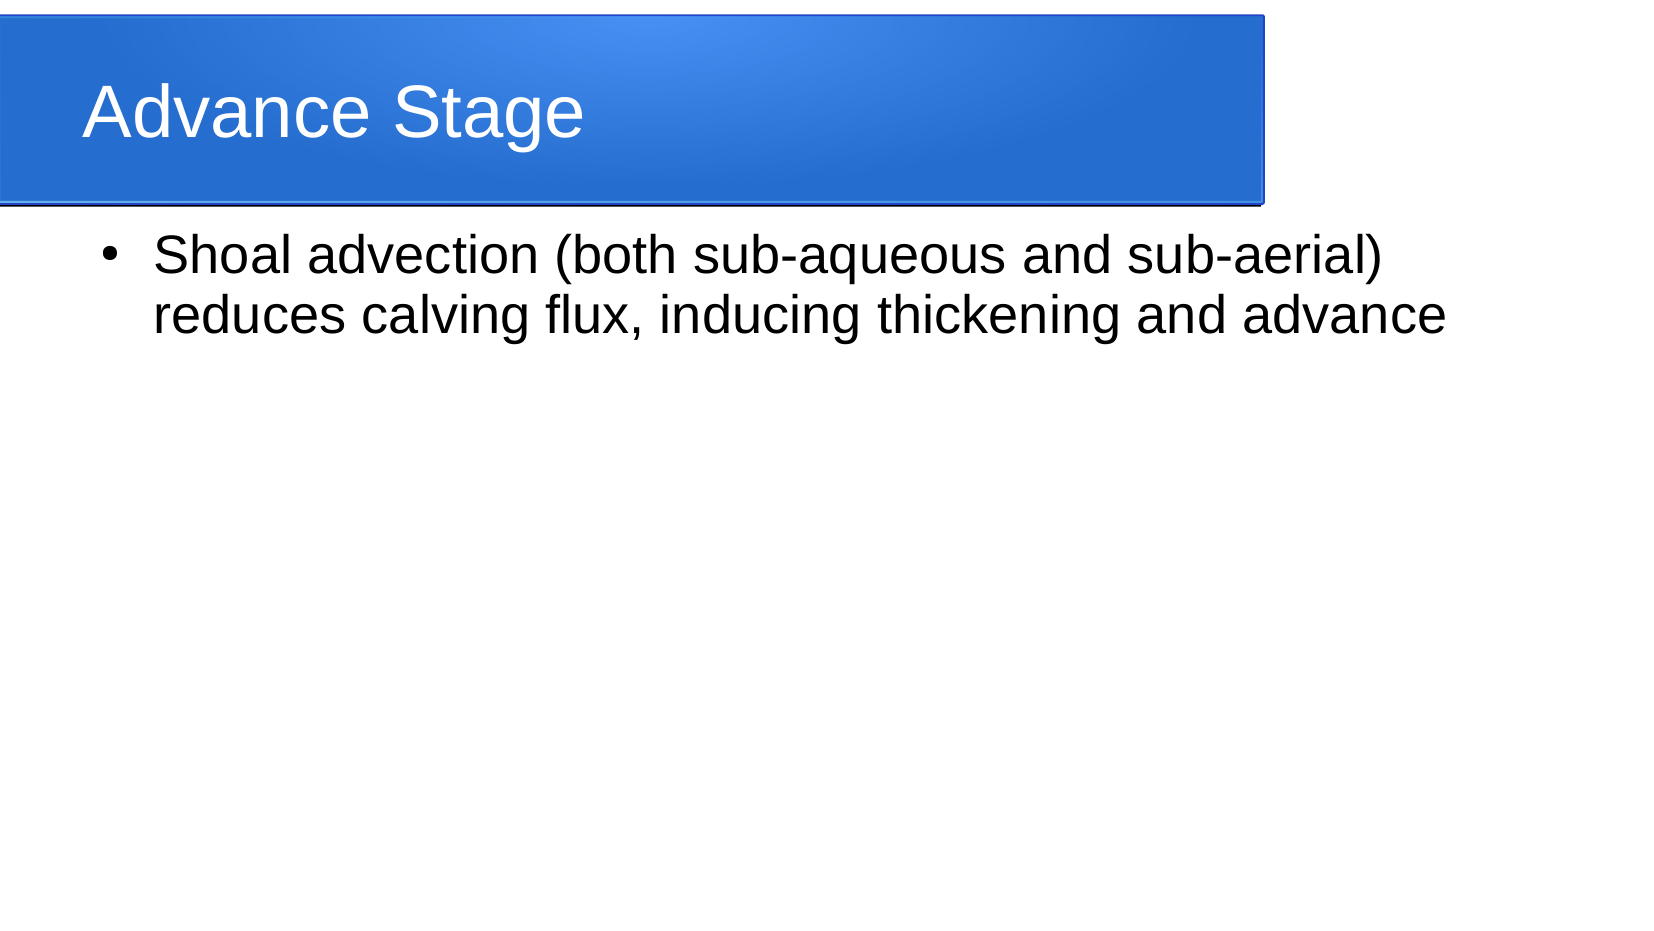

# Advance Stage
Shoal advection (both sub-aqueous and sub-aerial) reduces calving flux, inducing thickening and advance